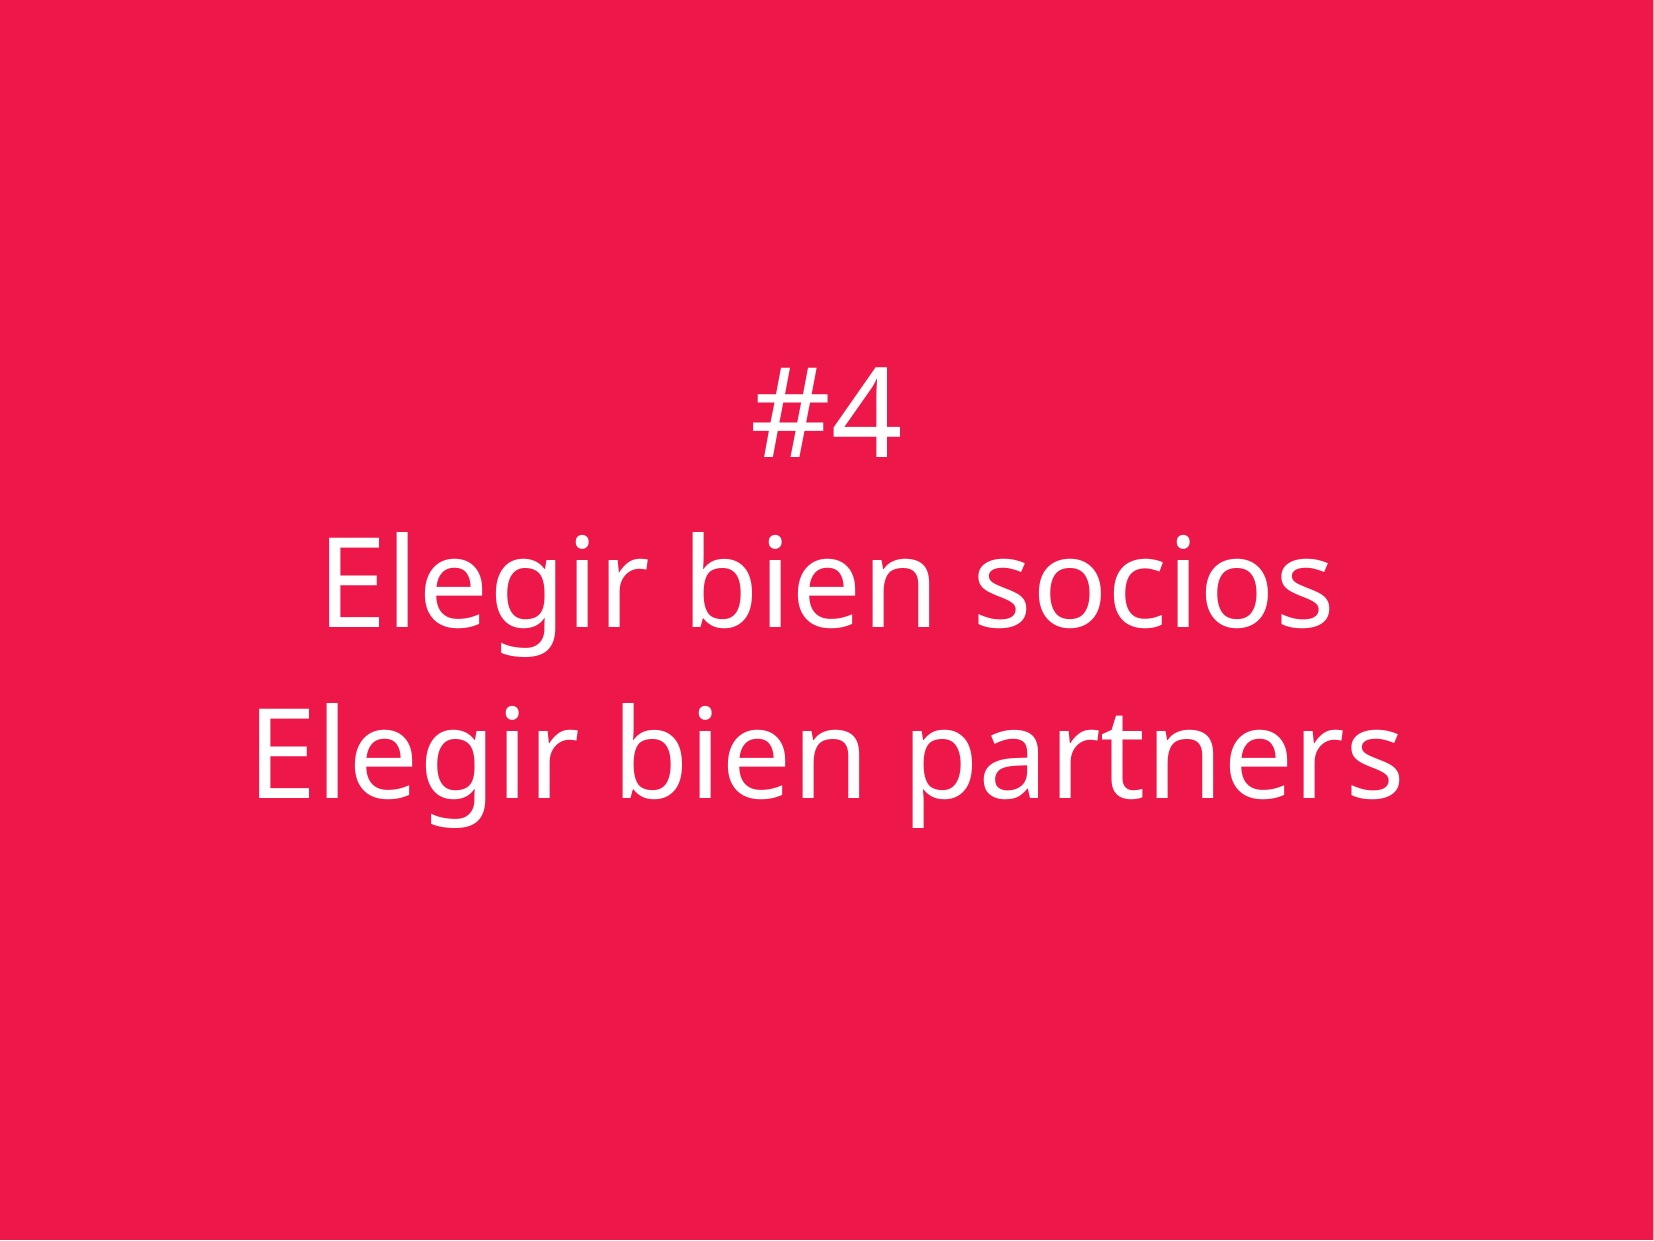

# #4
Elegir bien socios
Elegir bien partners